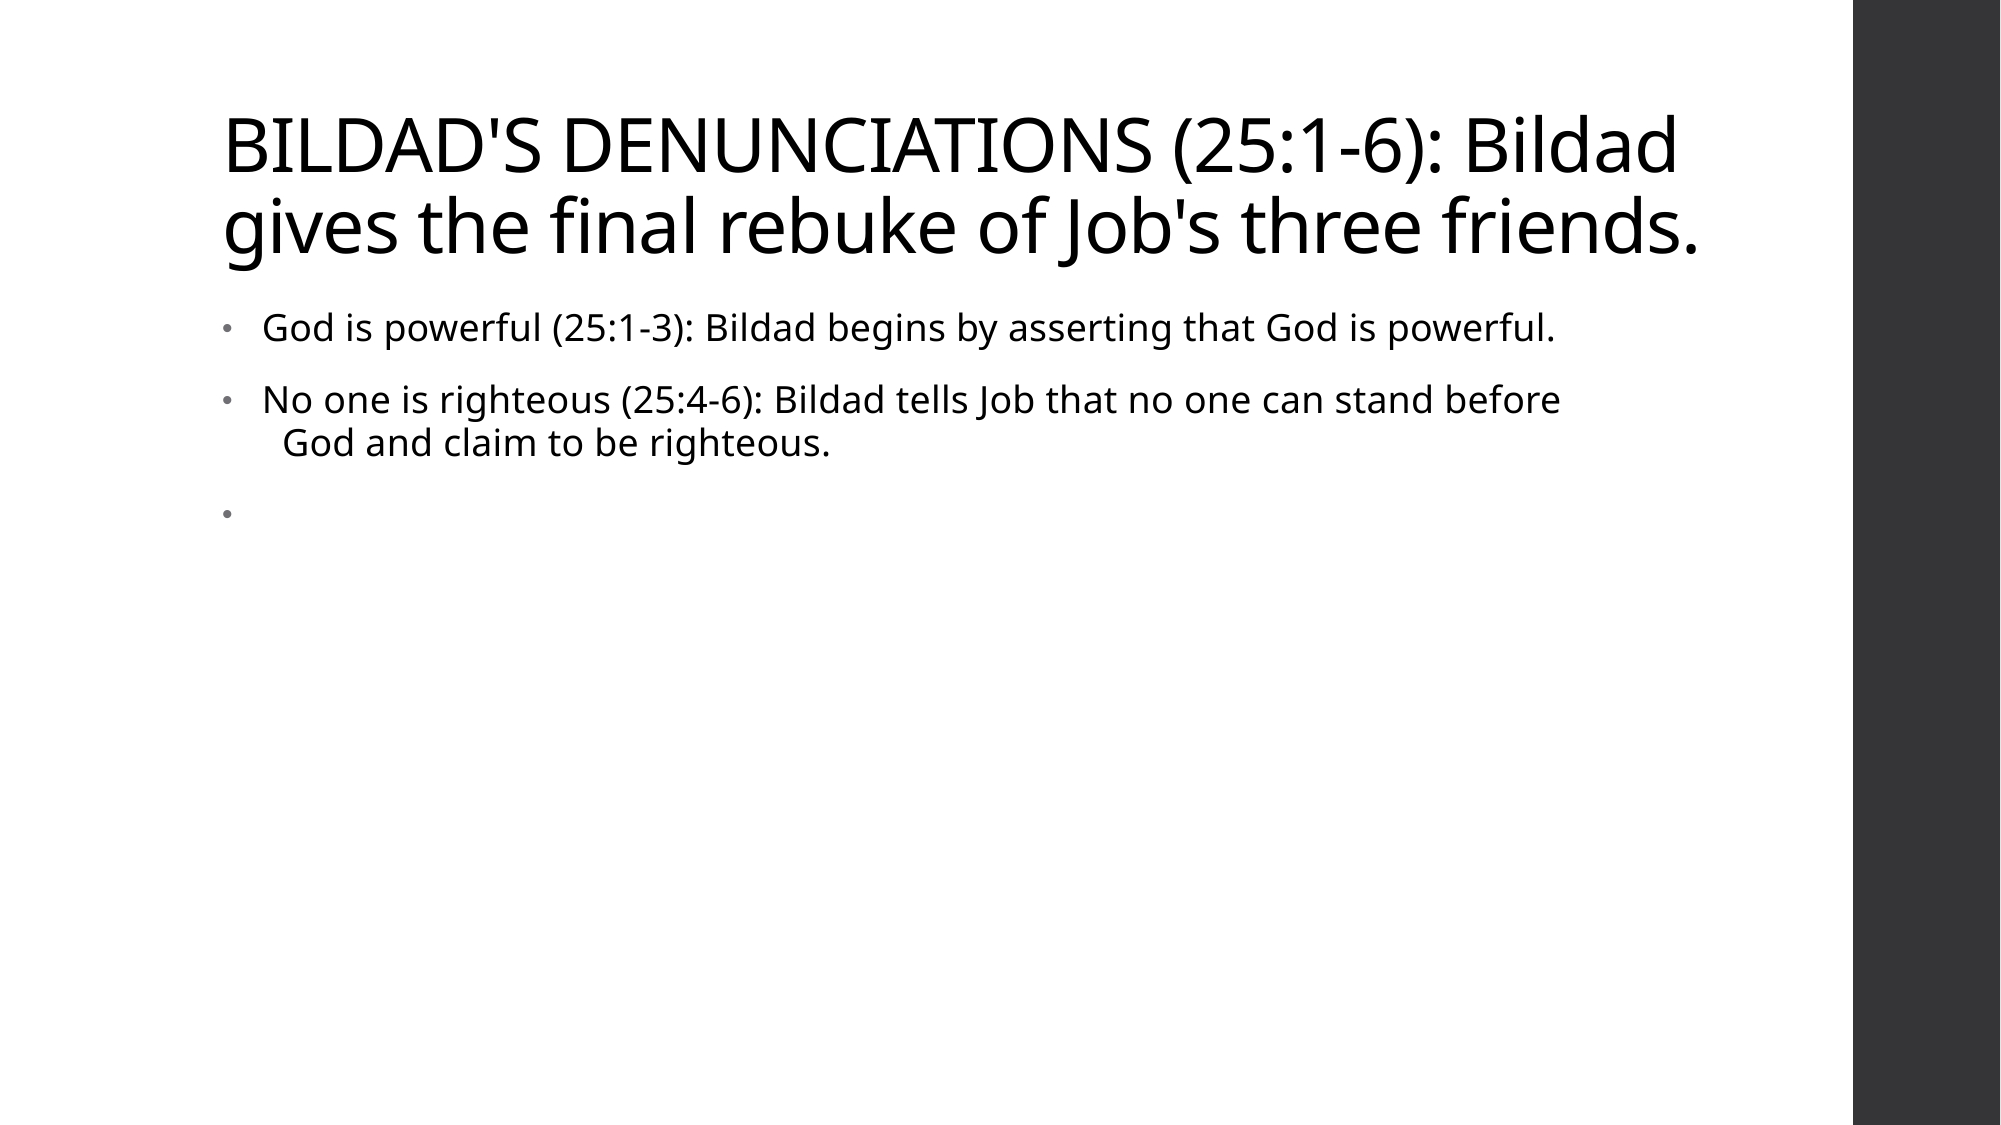

# BILDAD'S DENUNCIATIONS (25:1-6): Bildad gives the final rebuke of Job's three friends.
 God is powerful (25:1-3): Bildad begins by asserting that God is powerful.
 No one is righteous (25:4-6): Bildad tells Job that no one can stand before God and claim to be righteous.